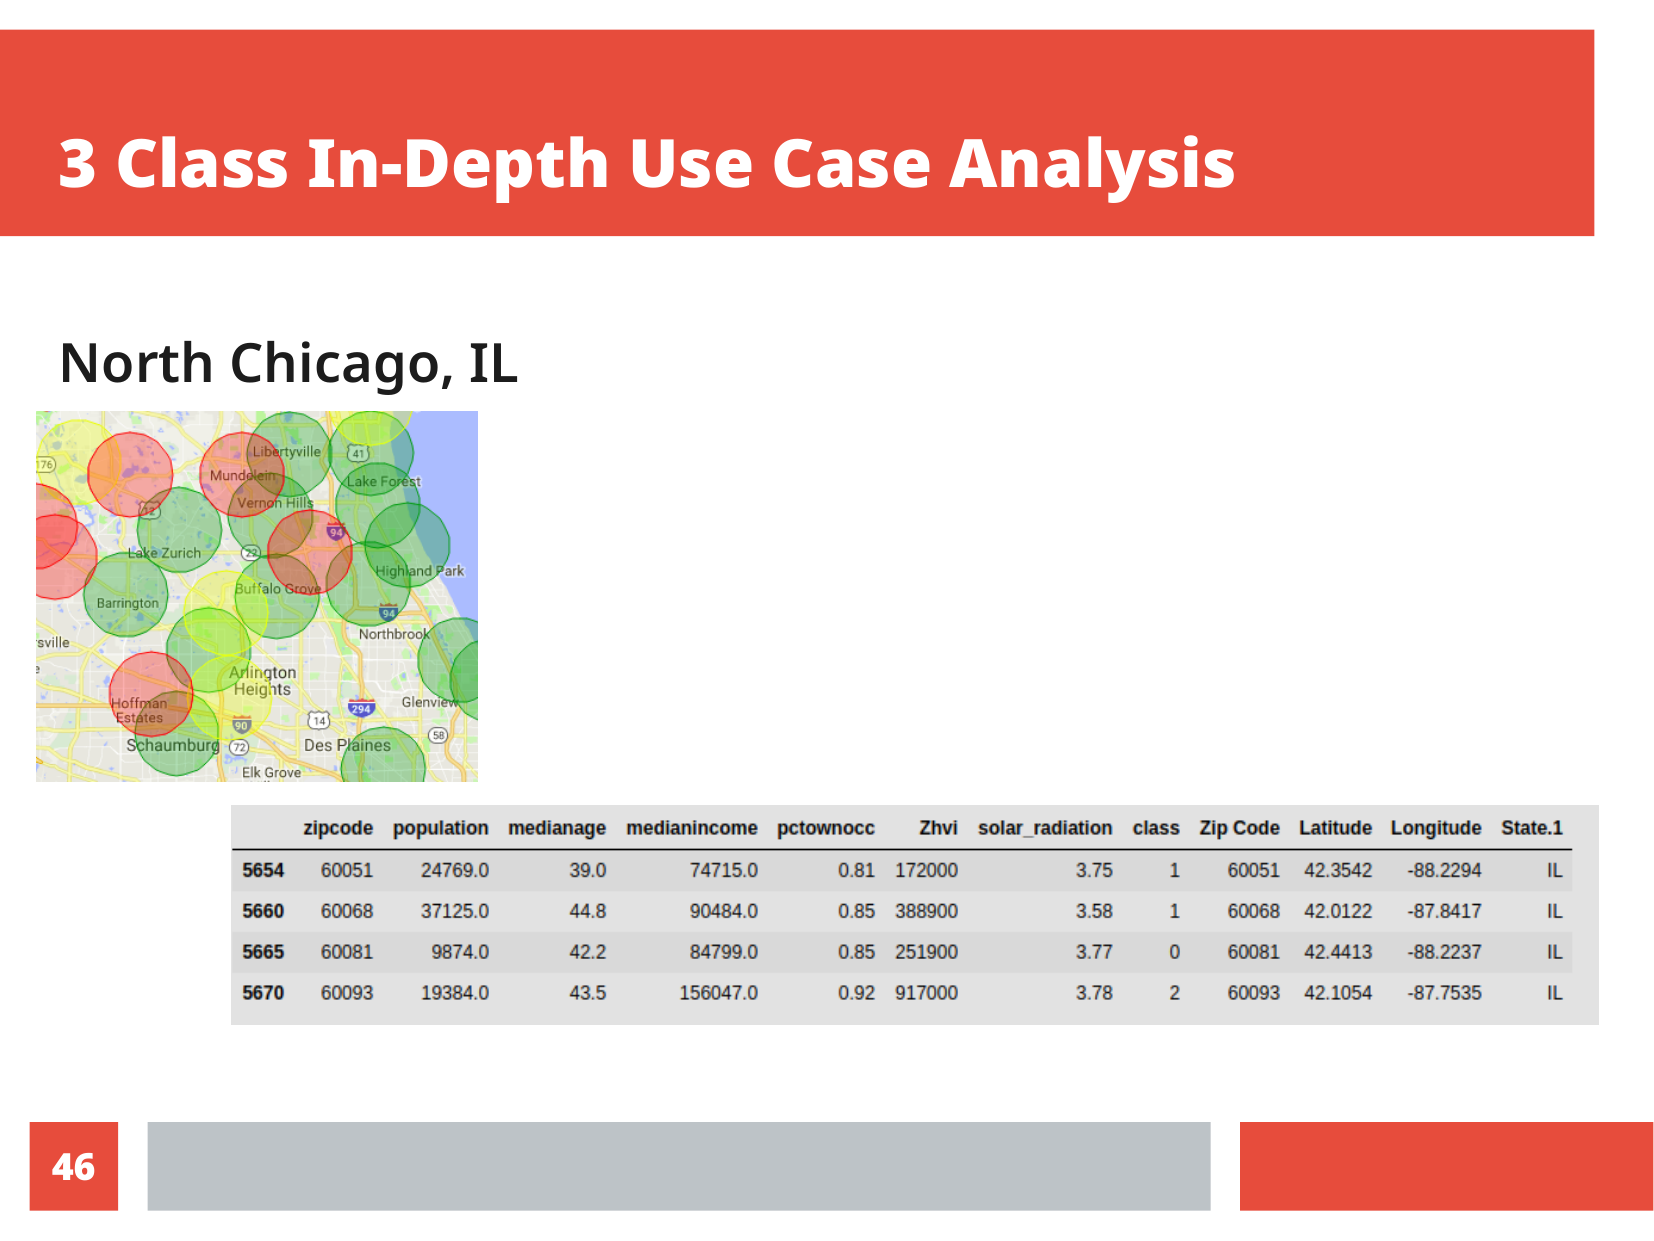

# 3 Class In-Depth Use Case Analysis
North Chicago, IL
46